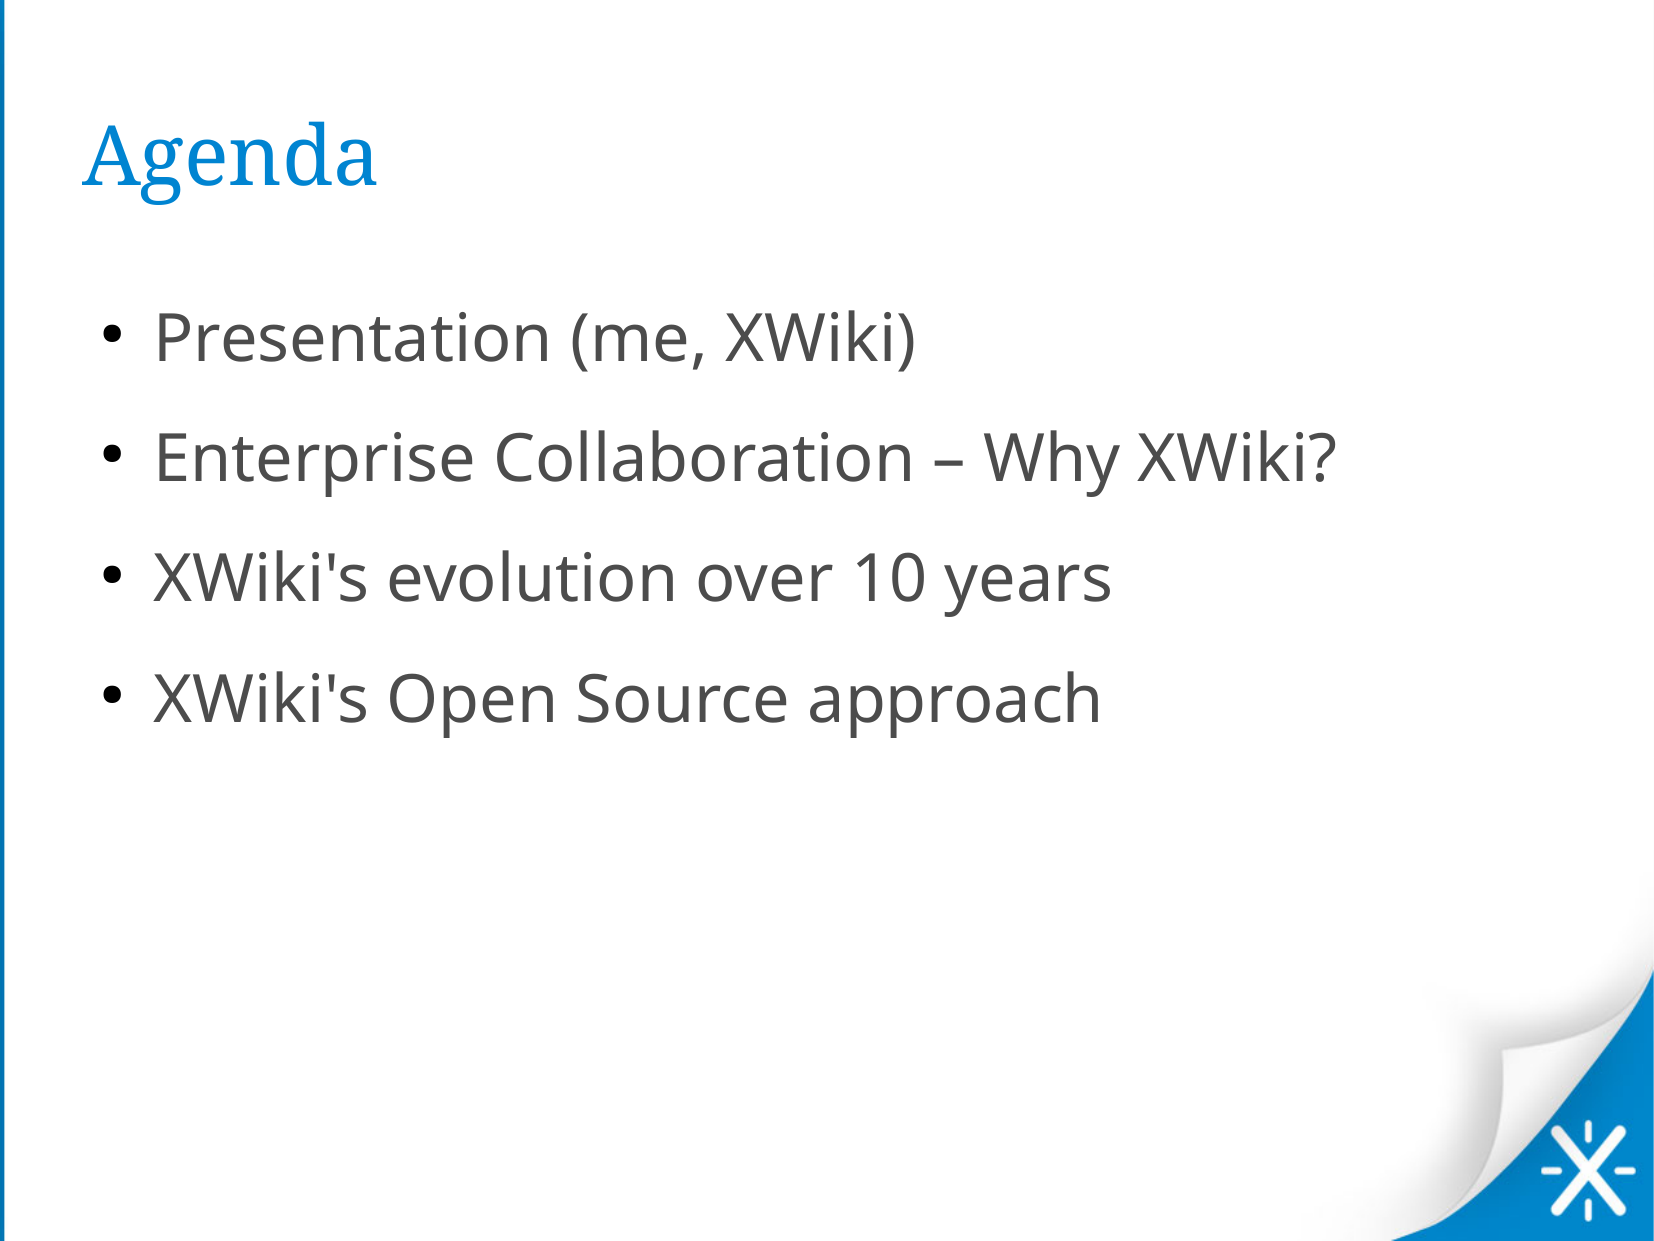

# Agenda
Presentation (me, XWiki)
Enterprise Collaboration – Why XWiki?
XWiki's evolution over 10 years
XWiki's Open Source approach